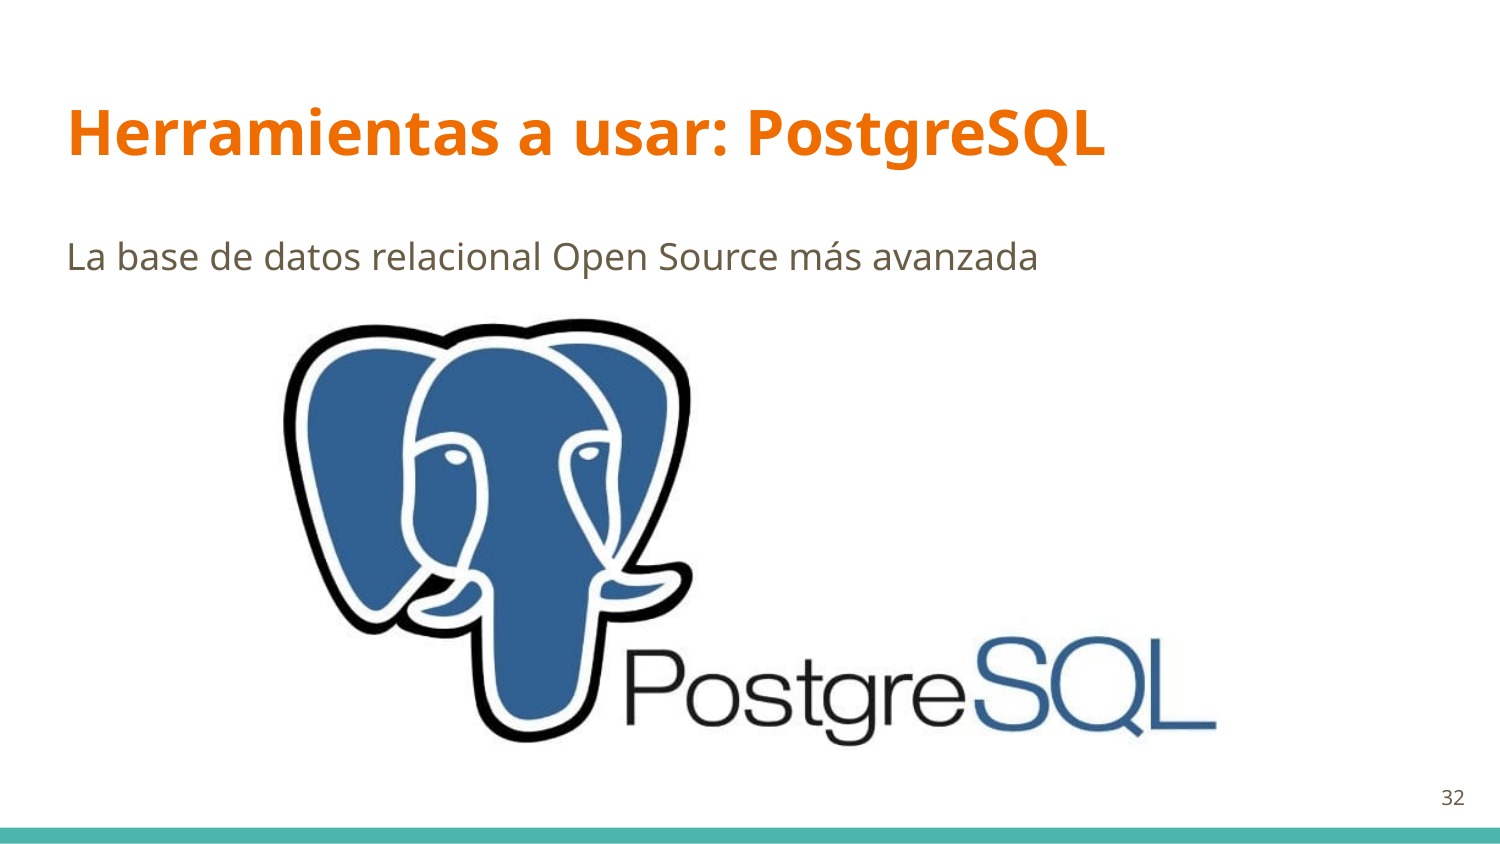

# Herramientas a usar: PostgreSQL
La base de datos relacional Open Source más avanzada